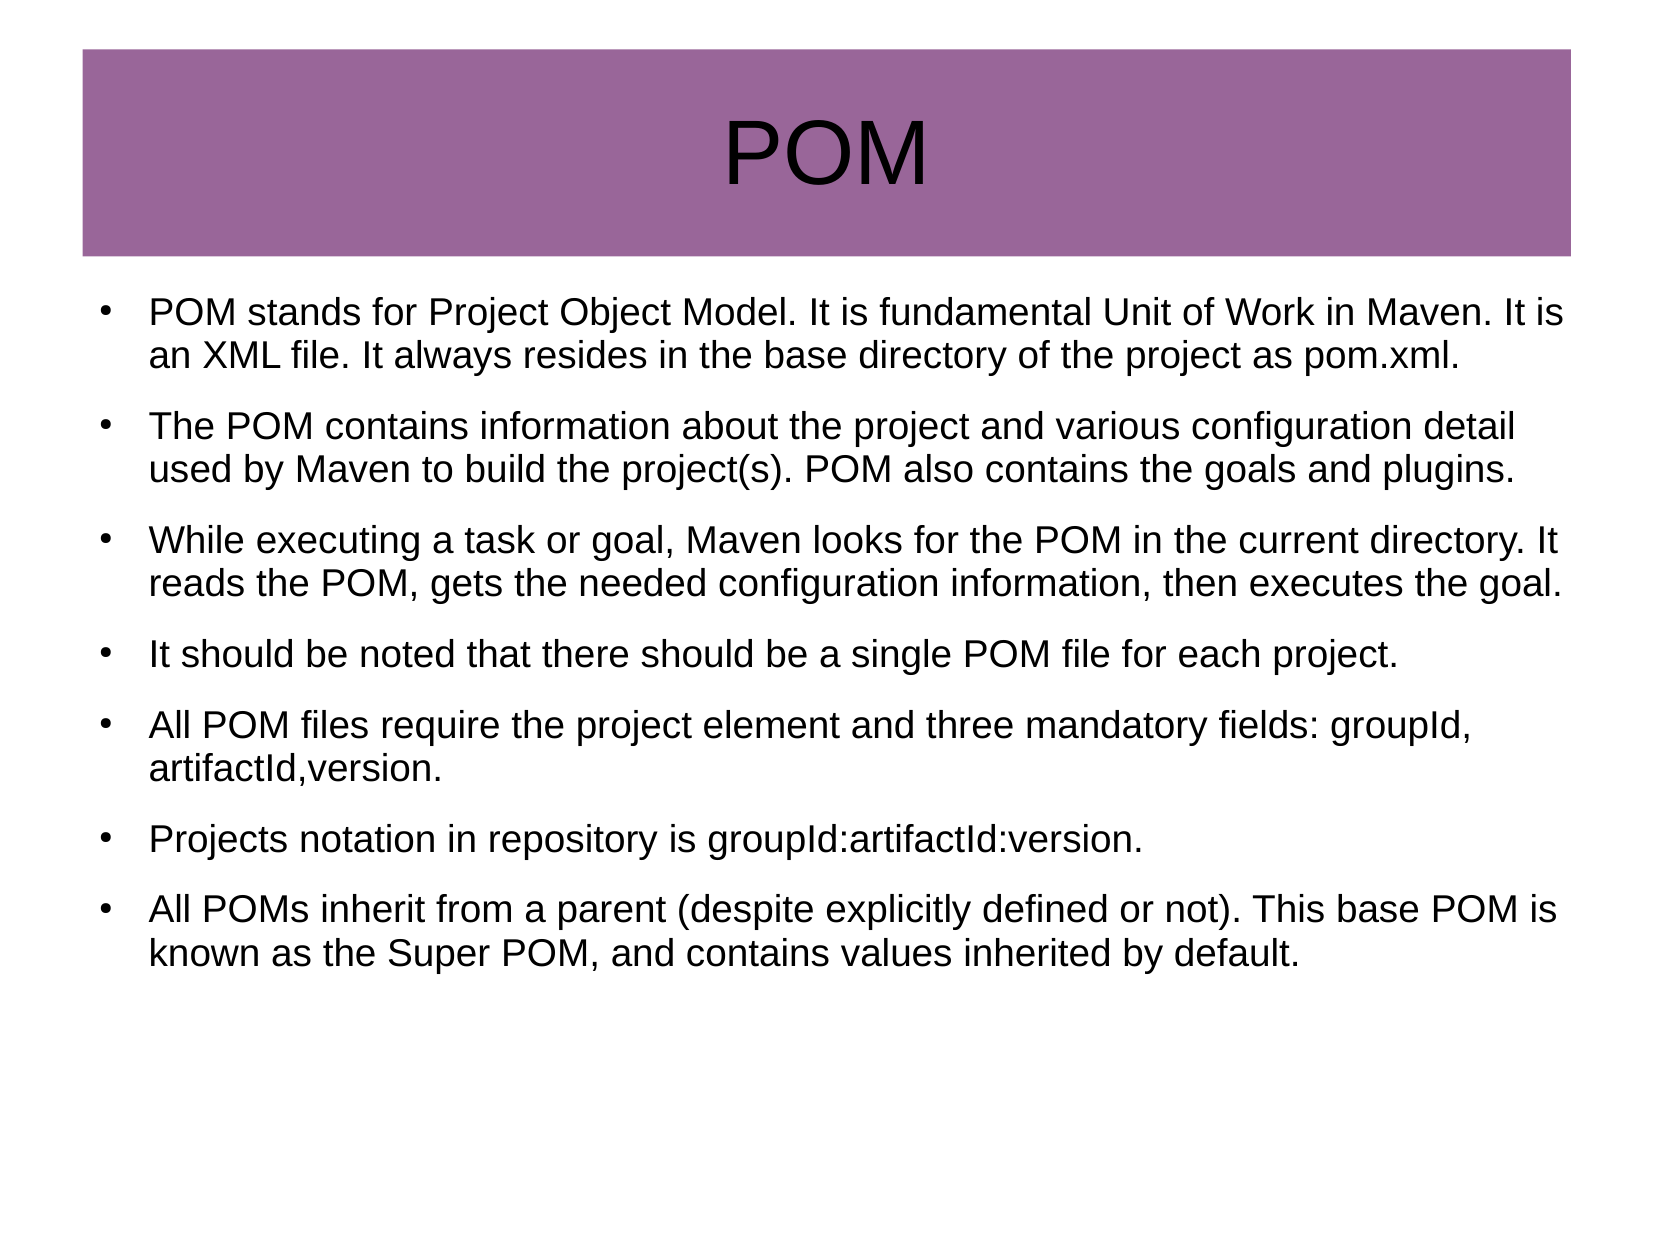

# POM
POM stands for Project Object Model. It is fundamental Unit of Work in Maven. It is an XML file. It always resides in the base directory of the project as pom.xml.
The POM contains information about the project and various configuration detail used by Maven to build the project(s). POM also contains the goals and plugins.
While executing a task or goal, Maven looks for the POM in the current directory. It reads the POM, gets the needed configuration information, then executes the goal.
It should be noted that there should be a single POM file for each project.
All POM files require the project element and three mandatory fields: groupId, artifactId,version.
Projects notation in repository is groupId:artifactId:version.
All POMs inherit from a parent (despite explicitly defined or not). This base POM is known as the Super POM, and contains values inherited by default.